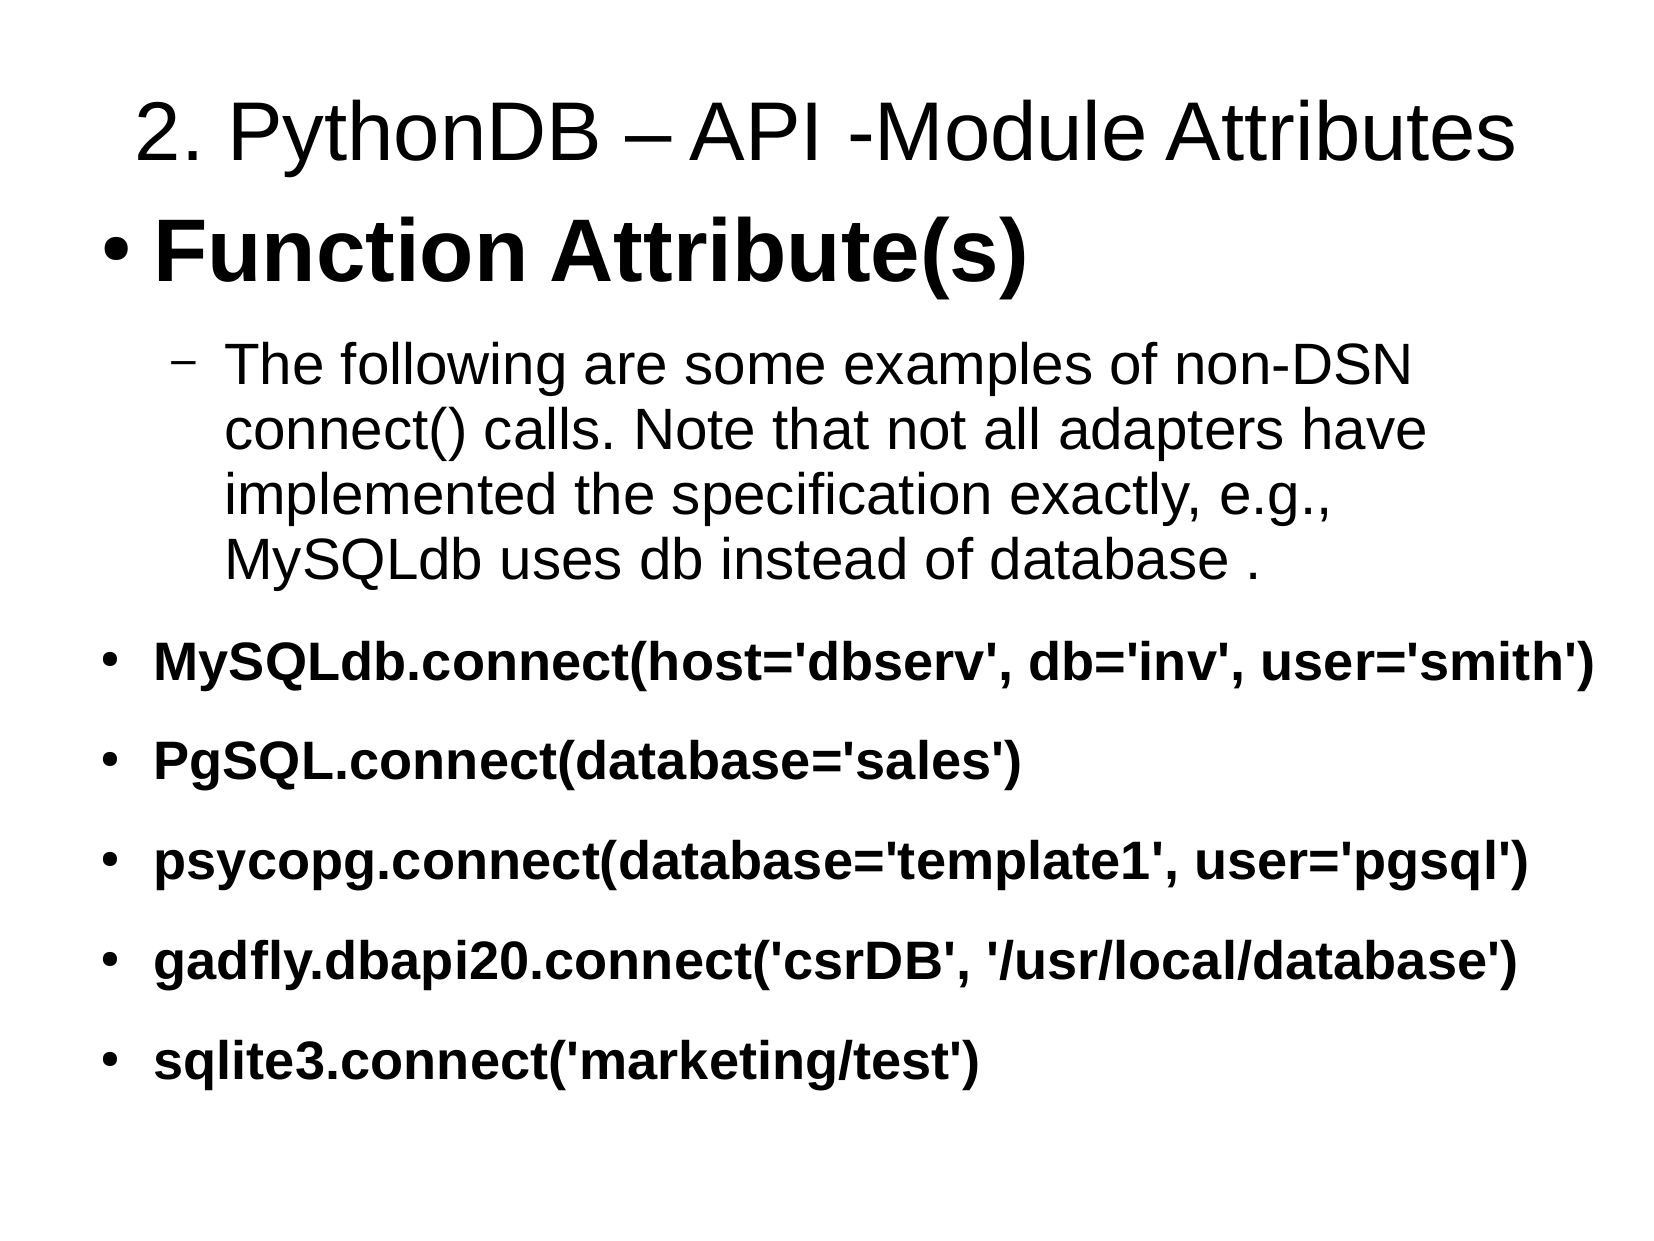

# 2. PythonDB – API -Module Attributes
Function Attribute(s)
The following are some examples of non-DSN connect() calls. Note that not all adapters have implemented the specification exactly, e.g., MySQLdb uses db instead of database .
MySQLdb.connect(host='dbserv', db='inv', user='smith')
PgSQL.connect(database='sales')
psycopg.connect(database='template1', user='pgsql')
gadfly.dbapi20.connect('csrDB', '/usr/local/database')
sqlite3.connect('marketing/test')